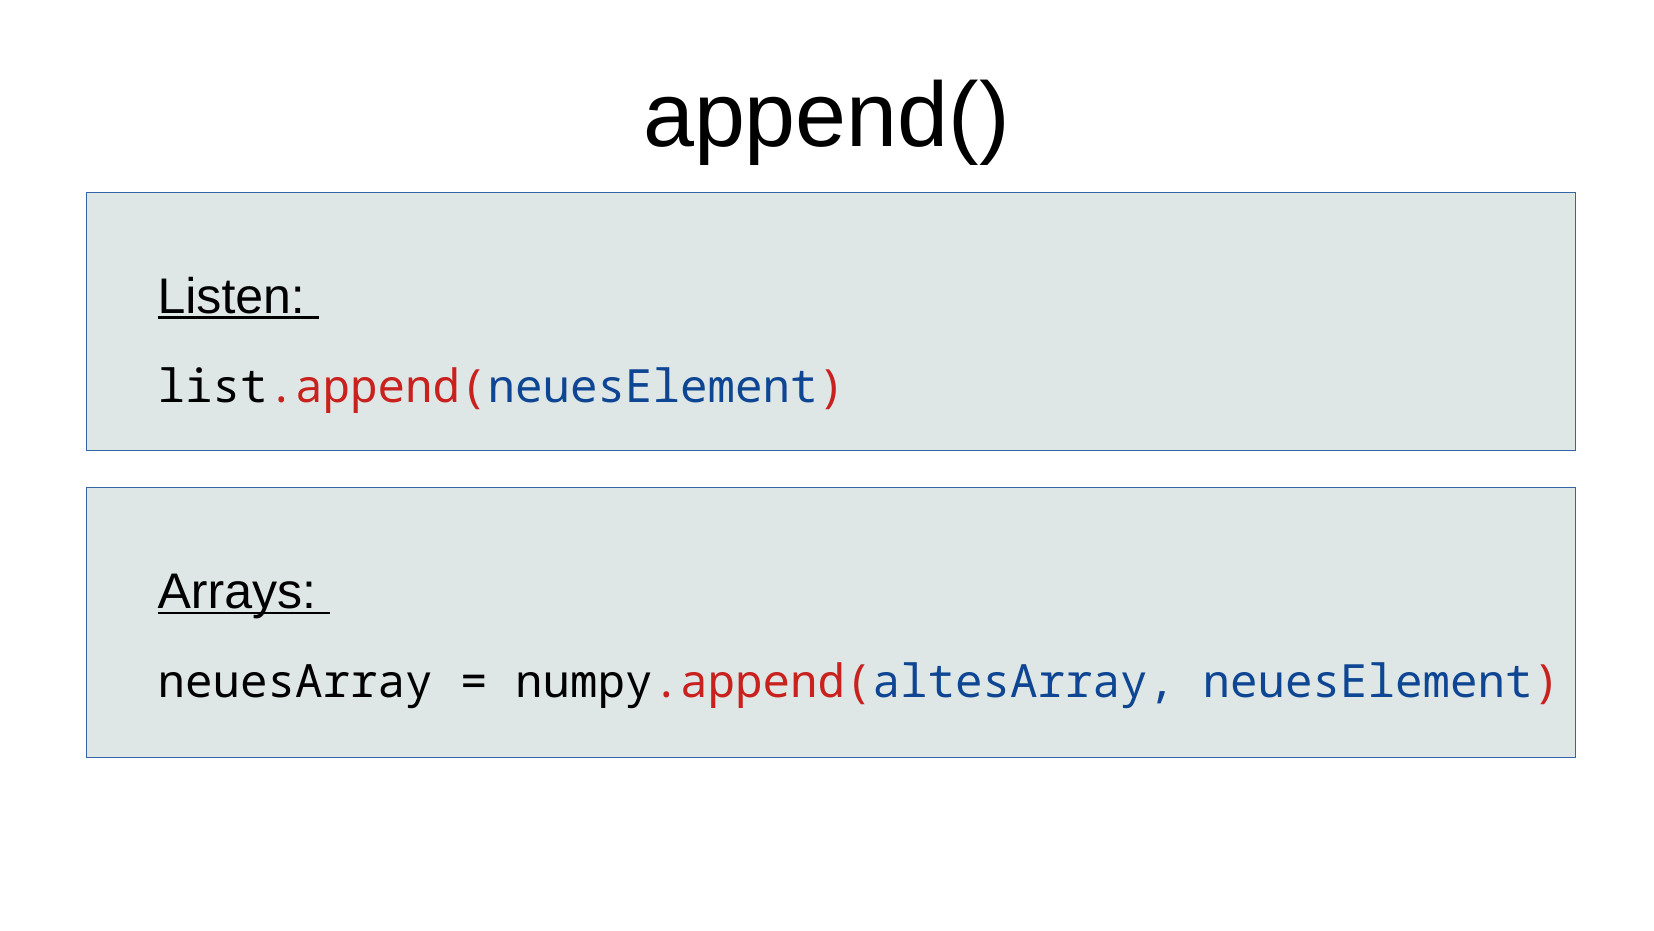

# append()
Listen:
list.append(neuesElement)
Arrays:
neuesArray = numpy.append(altesArray, neuesElement)